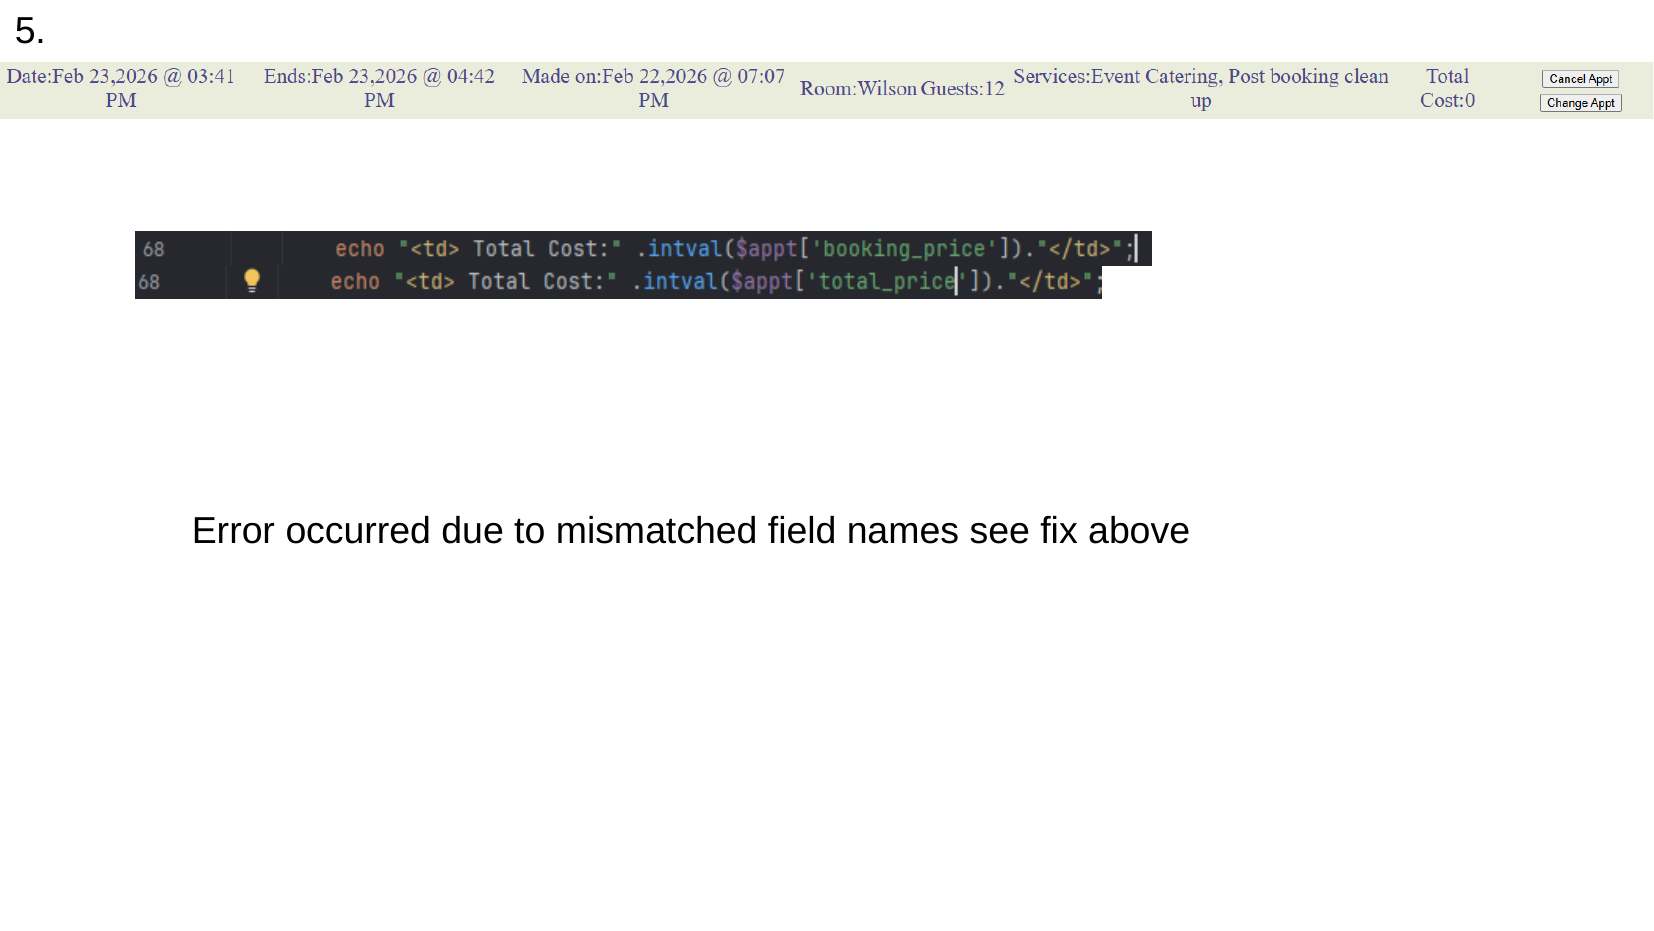

5.
Error occurred due to mismatched field names see fix above